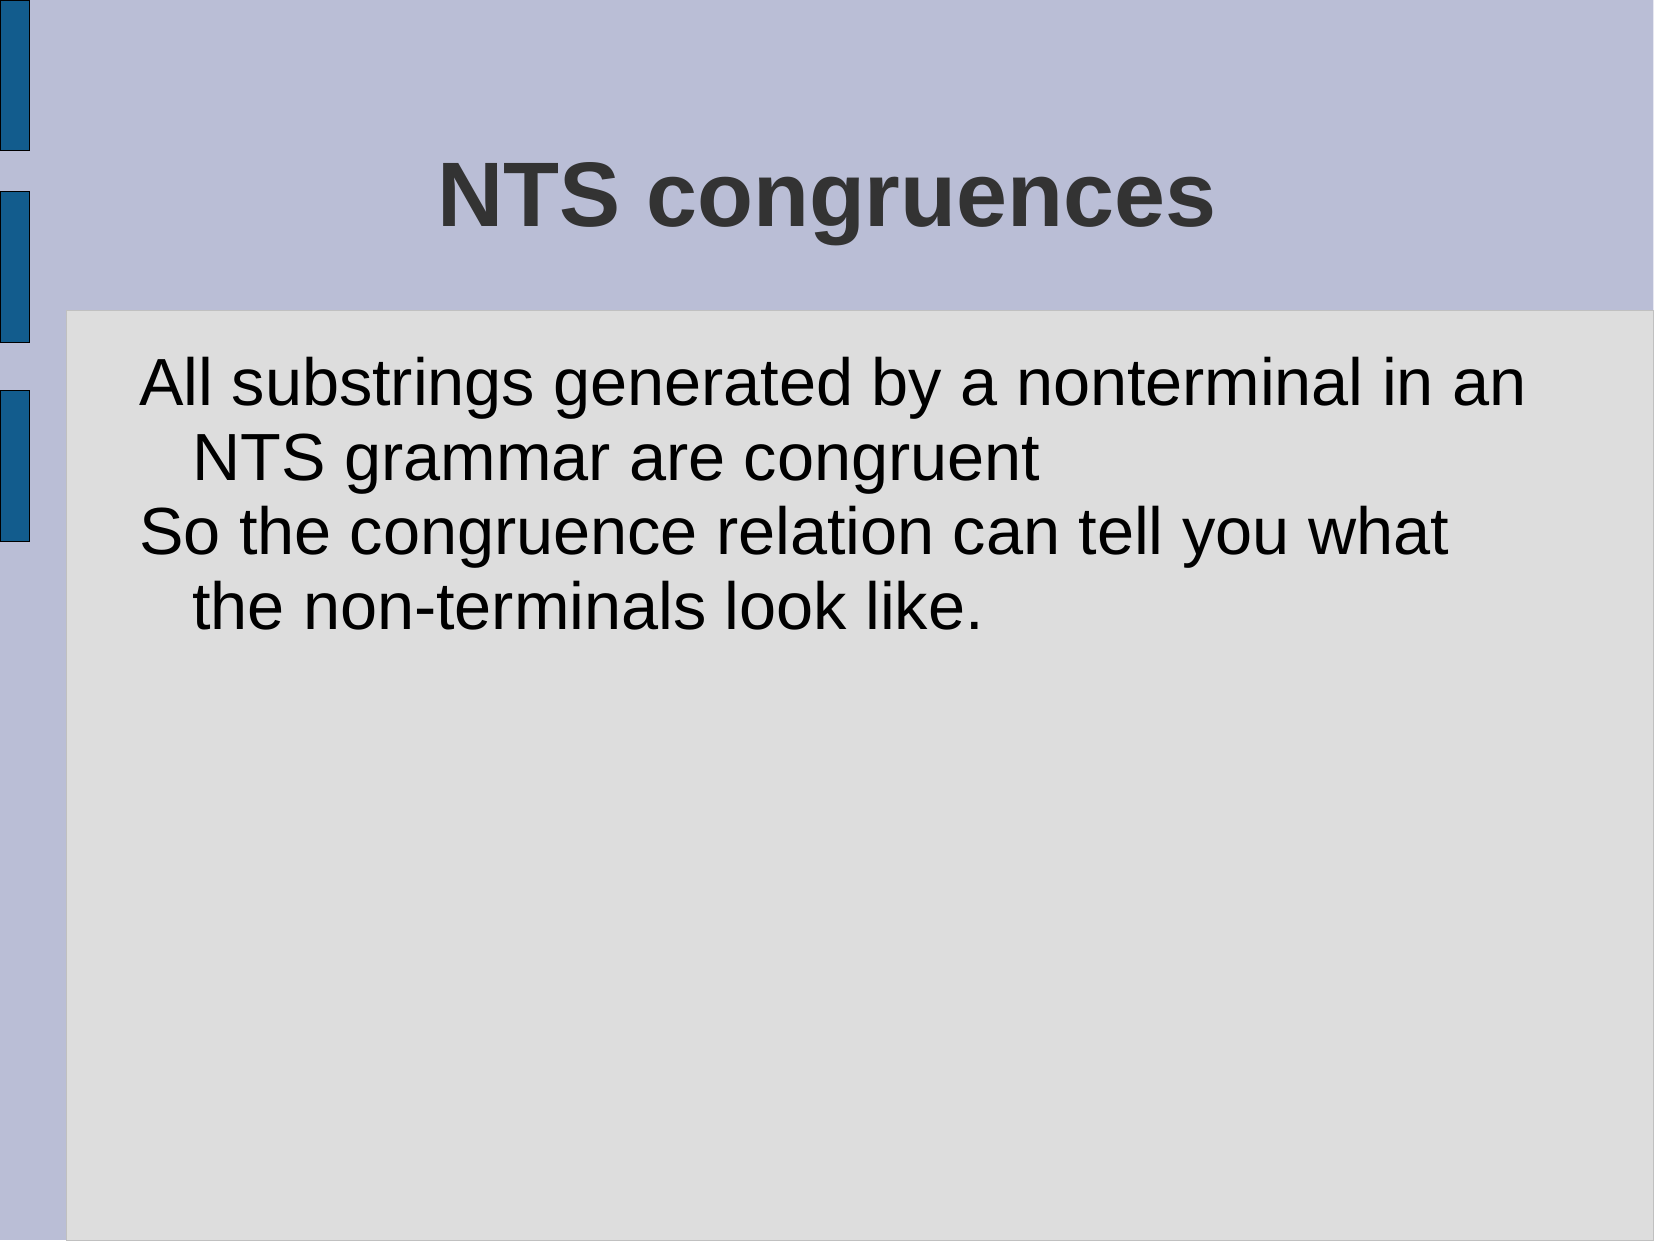

# NTS congruences
All substrings generated by a nonterminal in an NTS grammar are congruent
So the congruence relation can tell you what the non-terminals look like.